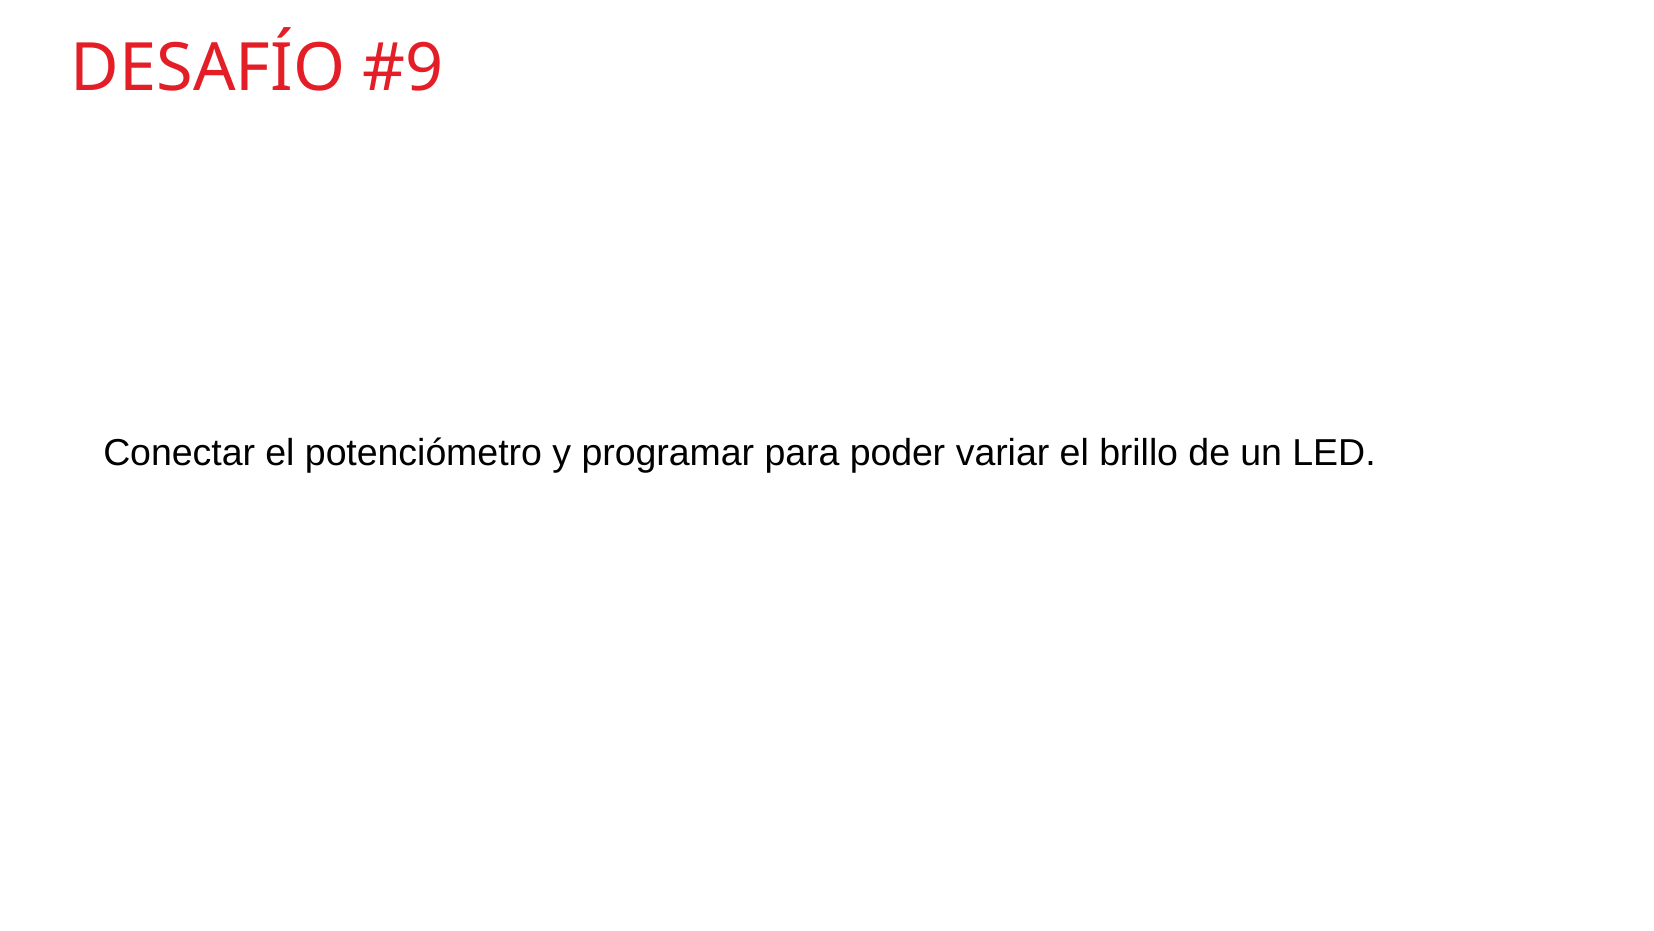

# DESAFÍO #9
Conectar el potenciómetro y programar para poder variar el brillo de un LED.